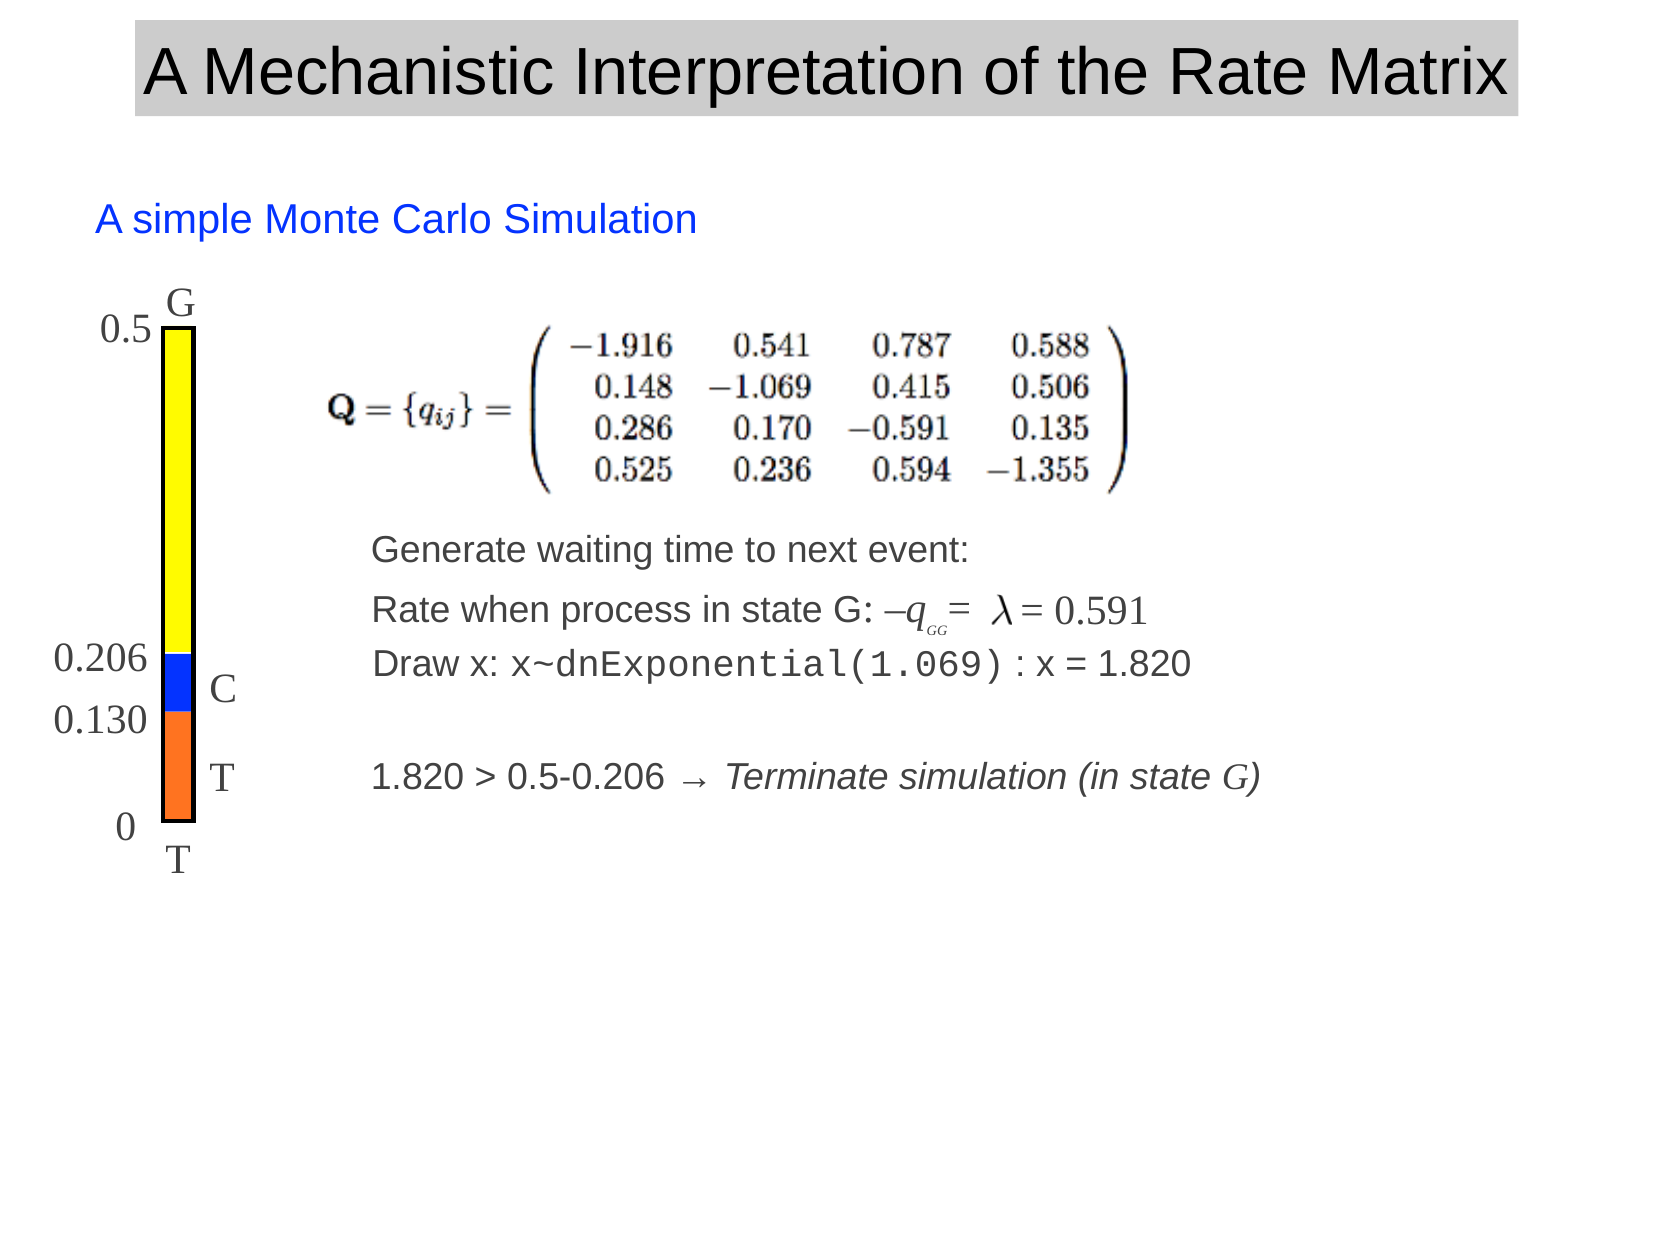

A Mechanistic Interpretation of the Rate Matrix
A simple Monte Carlo Simulation
G
0.5
Generate waiting time to next event:
Rate when process in state G: –qGG=
= 0.591
0.206
Draw x: x~dnExponential(1.069) : x = 1.820
C
0.130
T
1.820 > 0.5-0.206 → Terminate simulation (in state G)
0
T